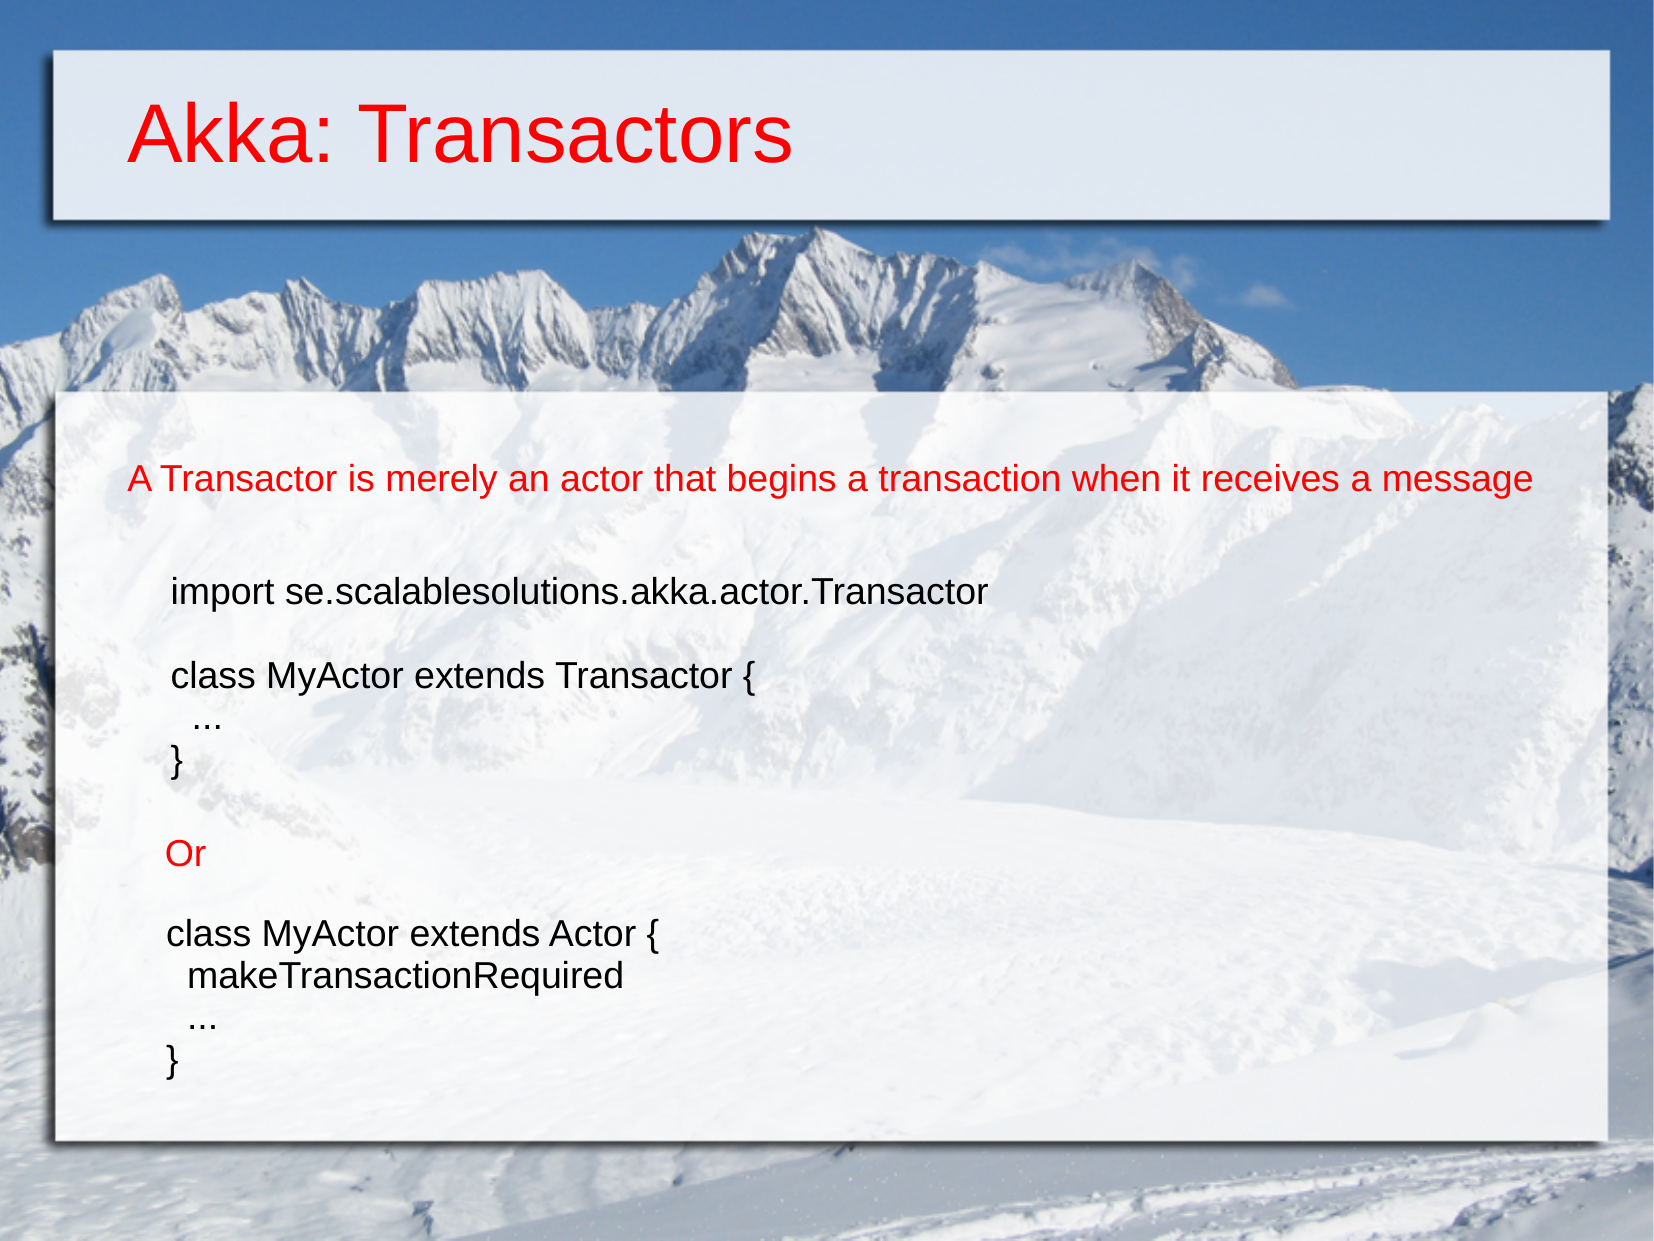

Akka: Transactors
A Transactor is merely an actor that begins a transaction when it receives a message
import se.scalablesolutions.akka.actor.Transactor
class MyActor extends Transactor {
 ...
}
Or
class MyActor extends Actor {
 makeTransactionRequired
 ...
}